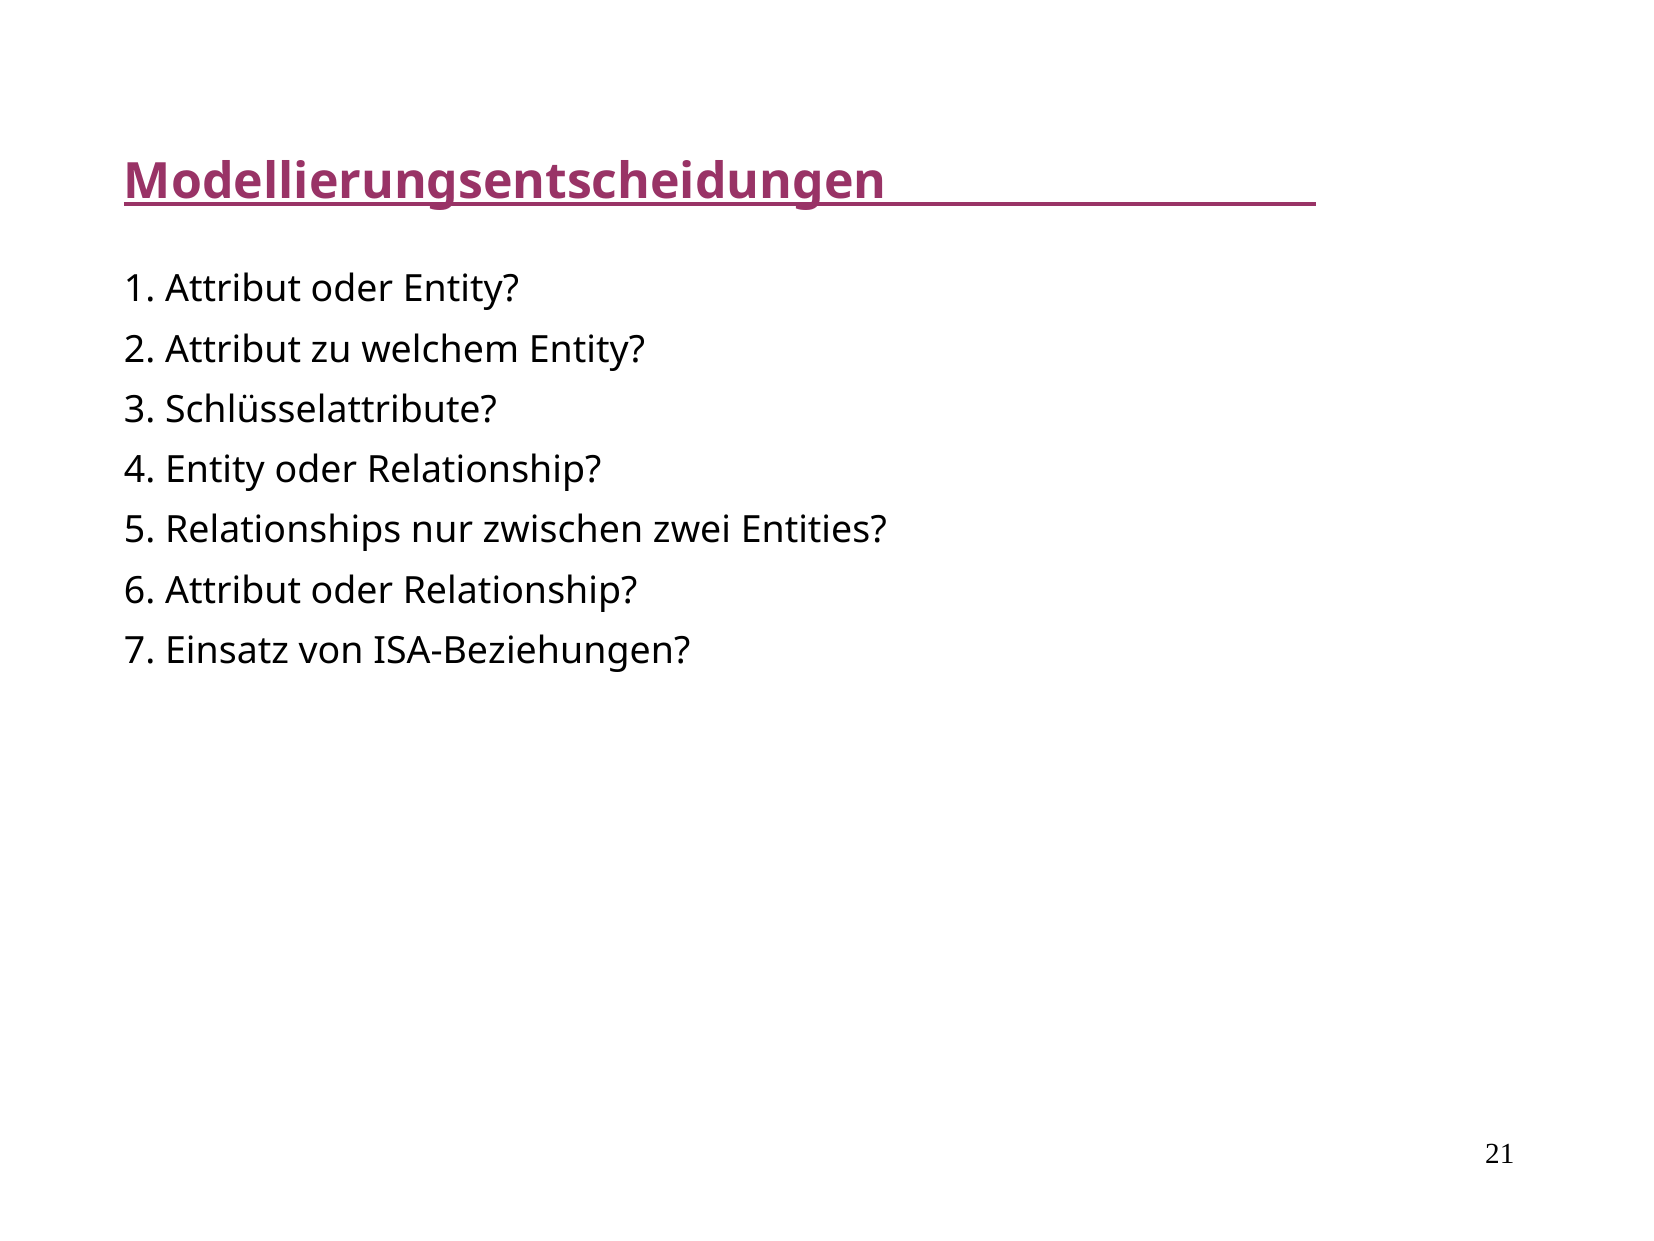

# Modellierungsentscheidungen
1. Attribut oder Entity?
2. Attribut zu welchem Entity?
3. Schlüsselattribute?
4. Entity oder Relationship?
5. Relationships nur zwischen zwei Entities?
6. Attribut oder Relationship?
7. Einsatz von ISA-Beziehungen?
21